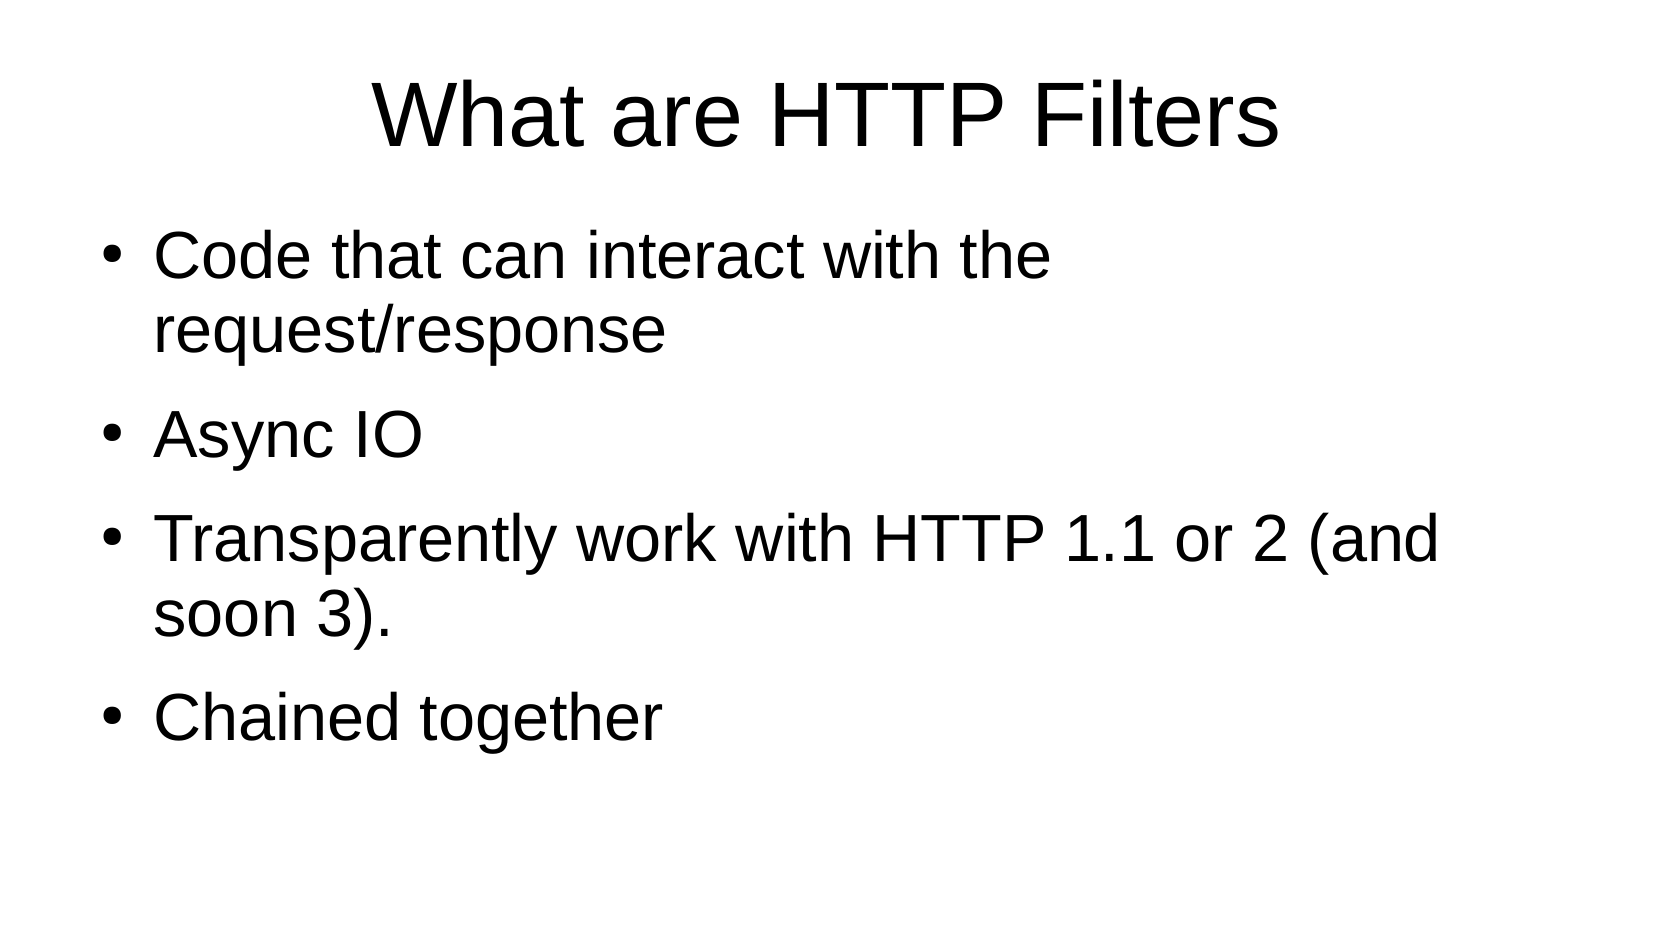

# What are HTTP Filters
Code that can interact with the request/response
Async IO
Transparently work with HTTP 1.1 or 2 (and soon 3).
Chained together